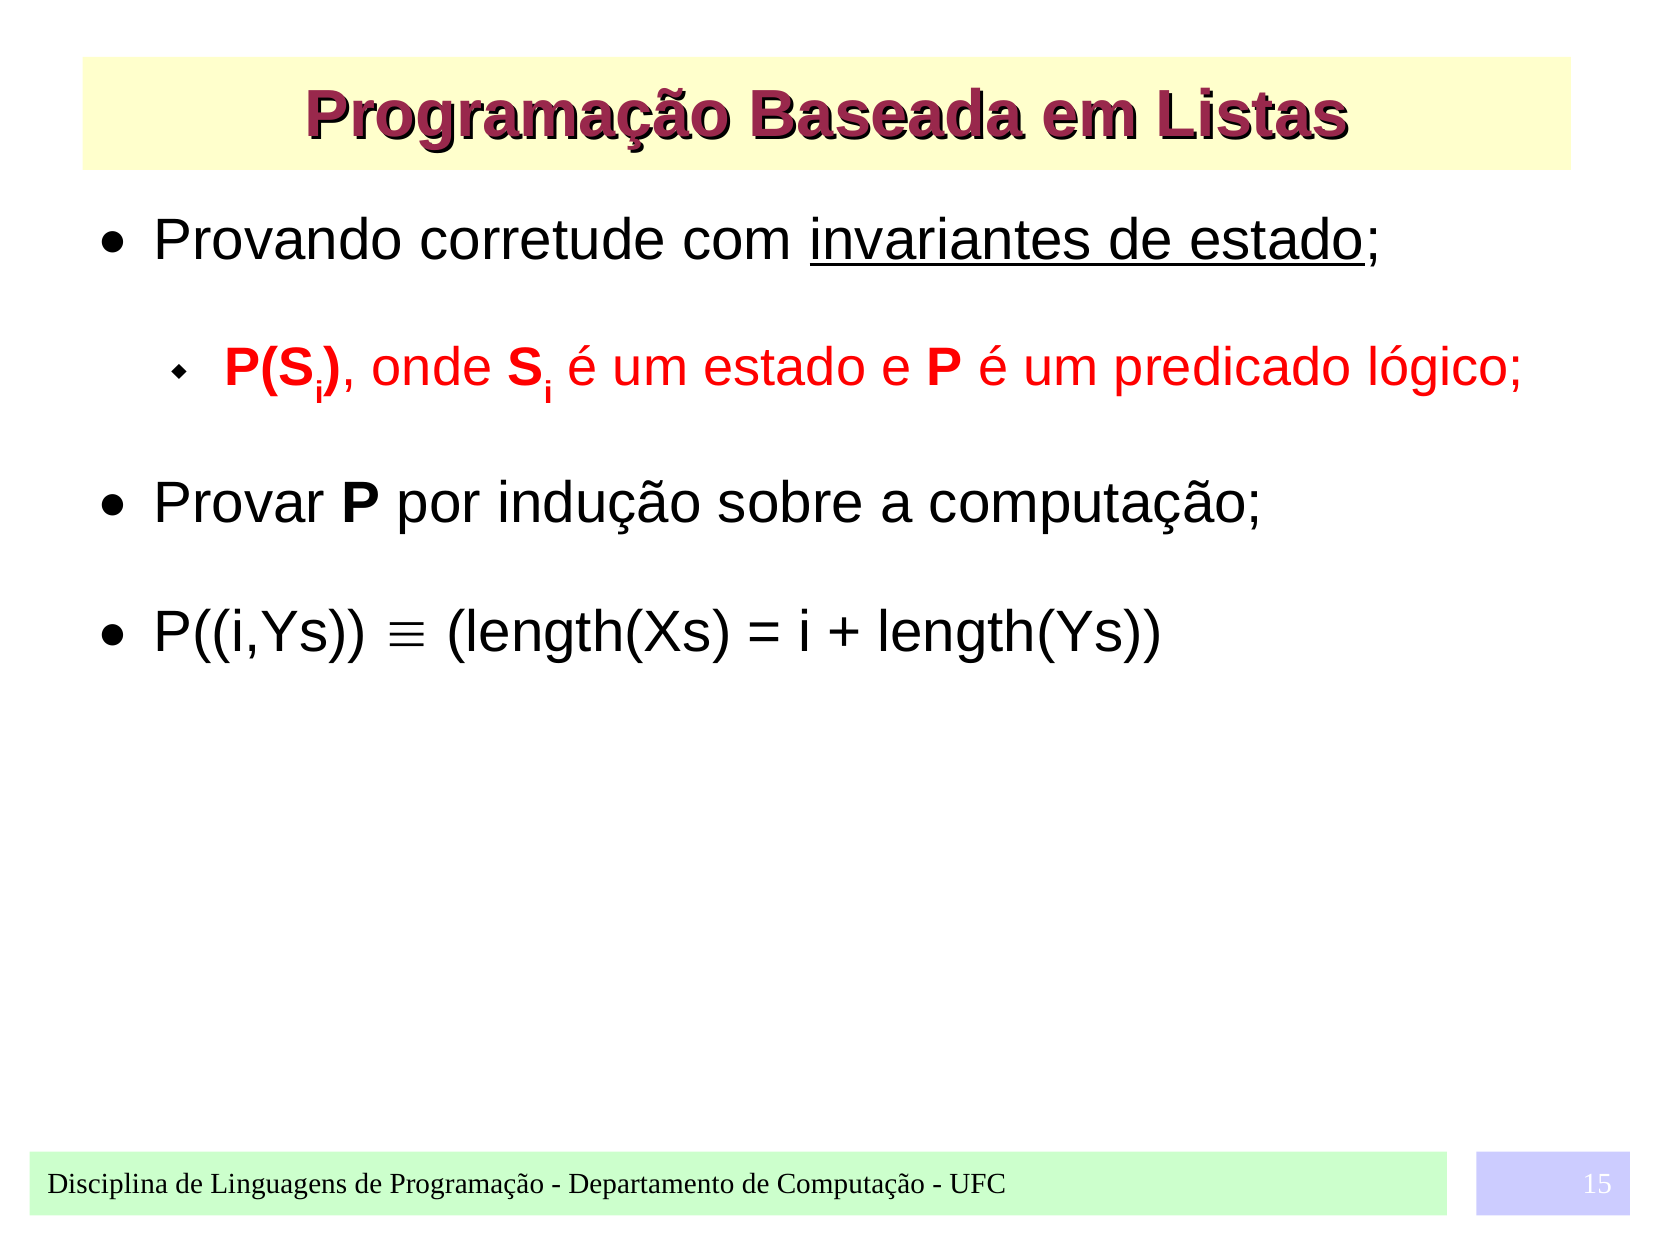

# Programação Baseada em Listas
Provando corretude com invariantes de estado;
P(Si), onde Si é um estado e P é um predicado lógico;
Provar P por indução sobre a computação;
P((i,Ys))  (length(Xs) = i + length(Ys))
Disciplina de Linguagens de Programação - Departamento de Computação - UFC
15